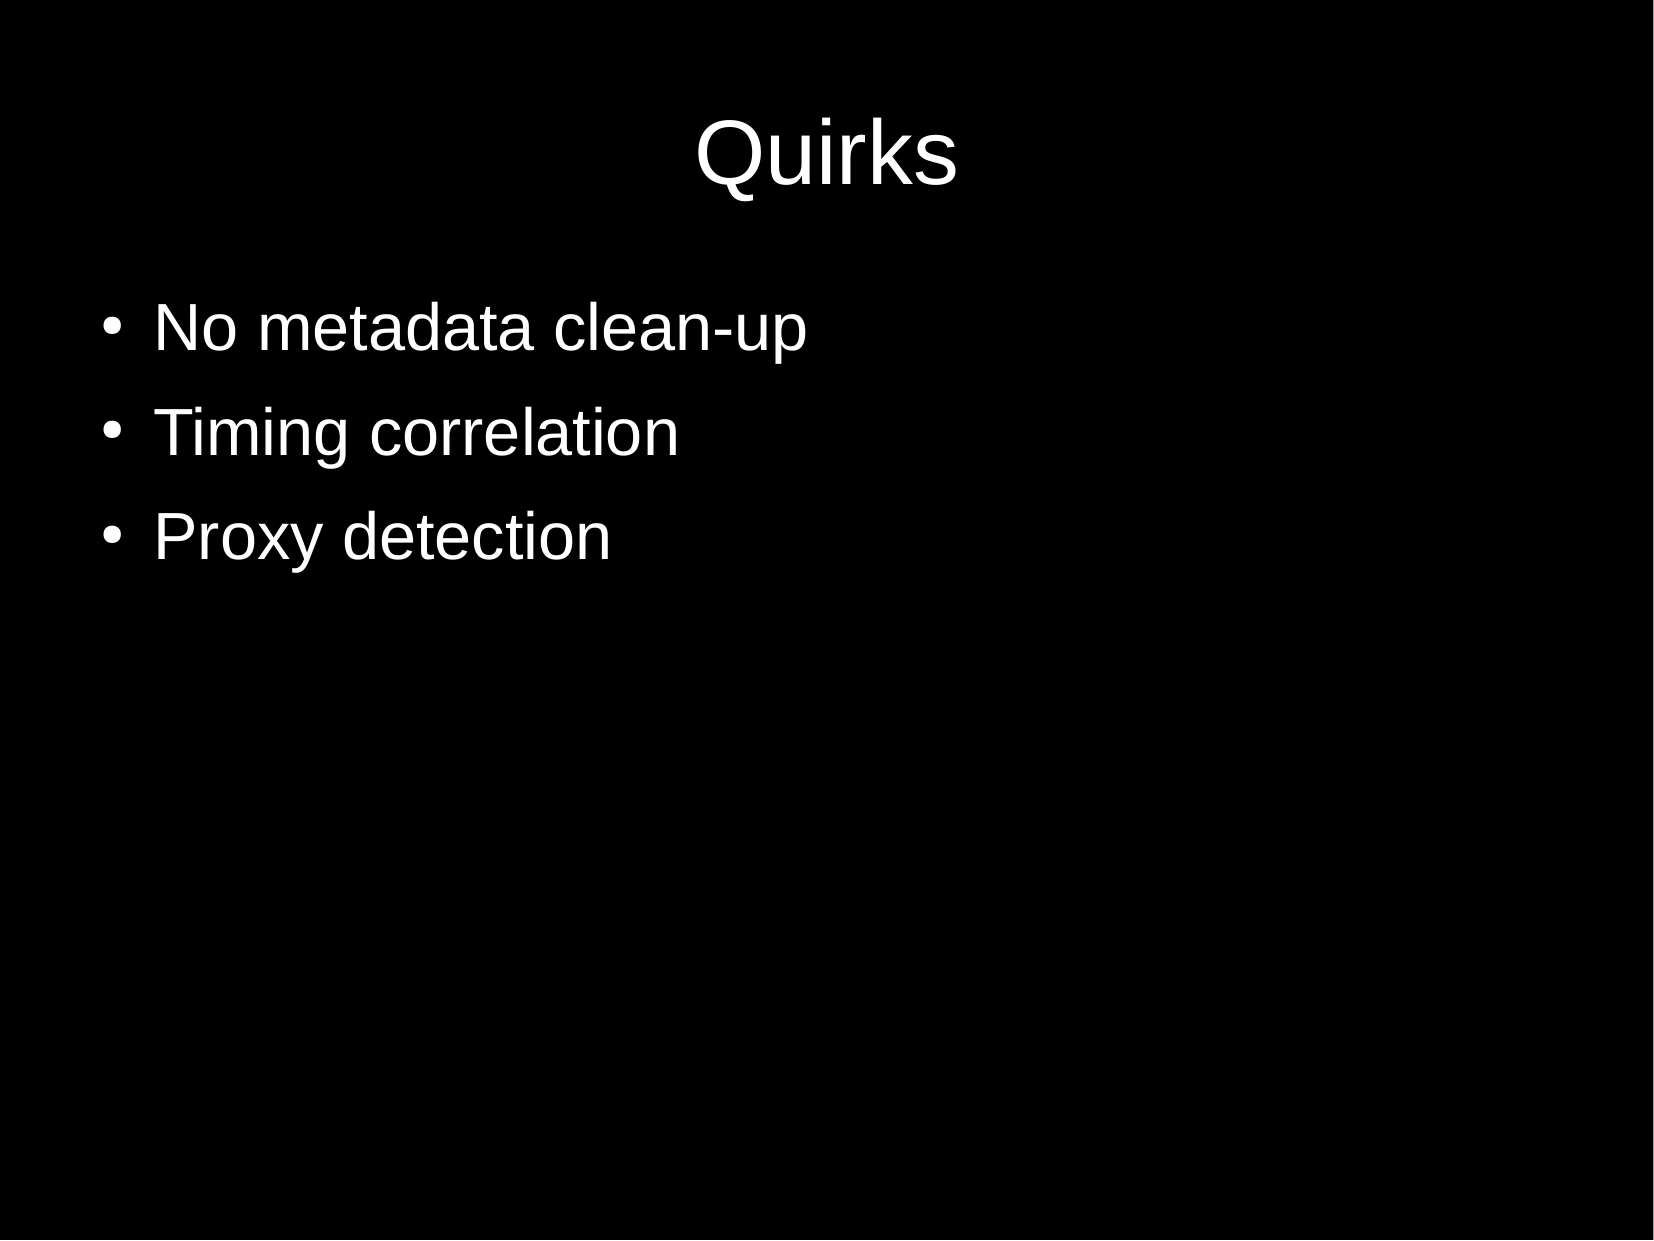

# Quirks
No metadata clean-up
Timing correlation
Proxy detection